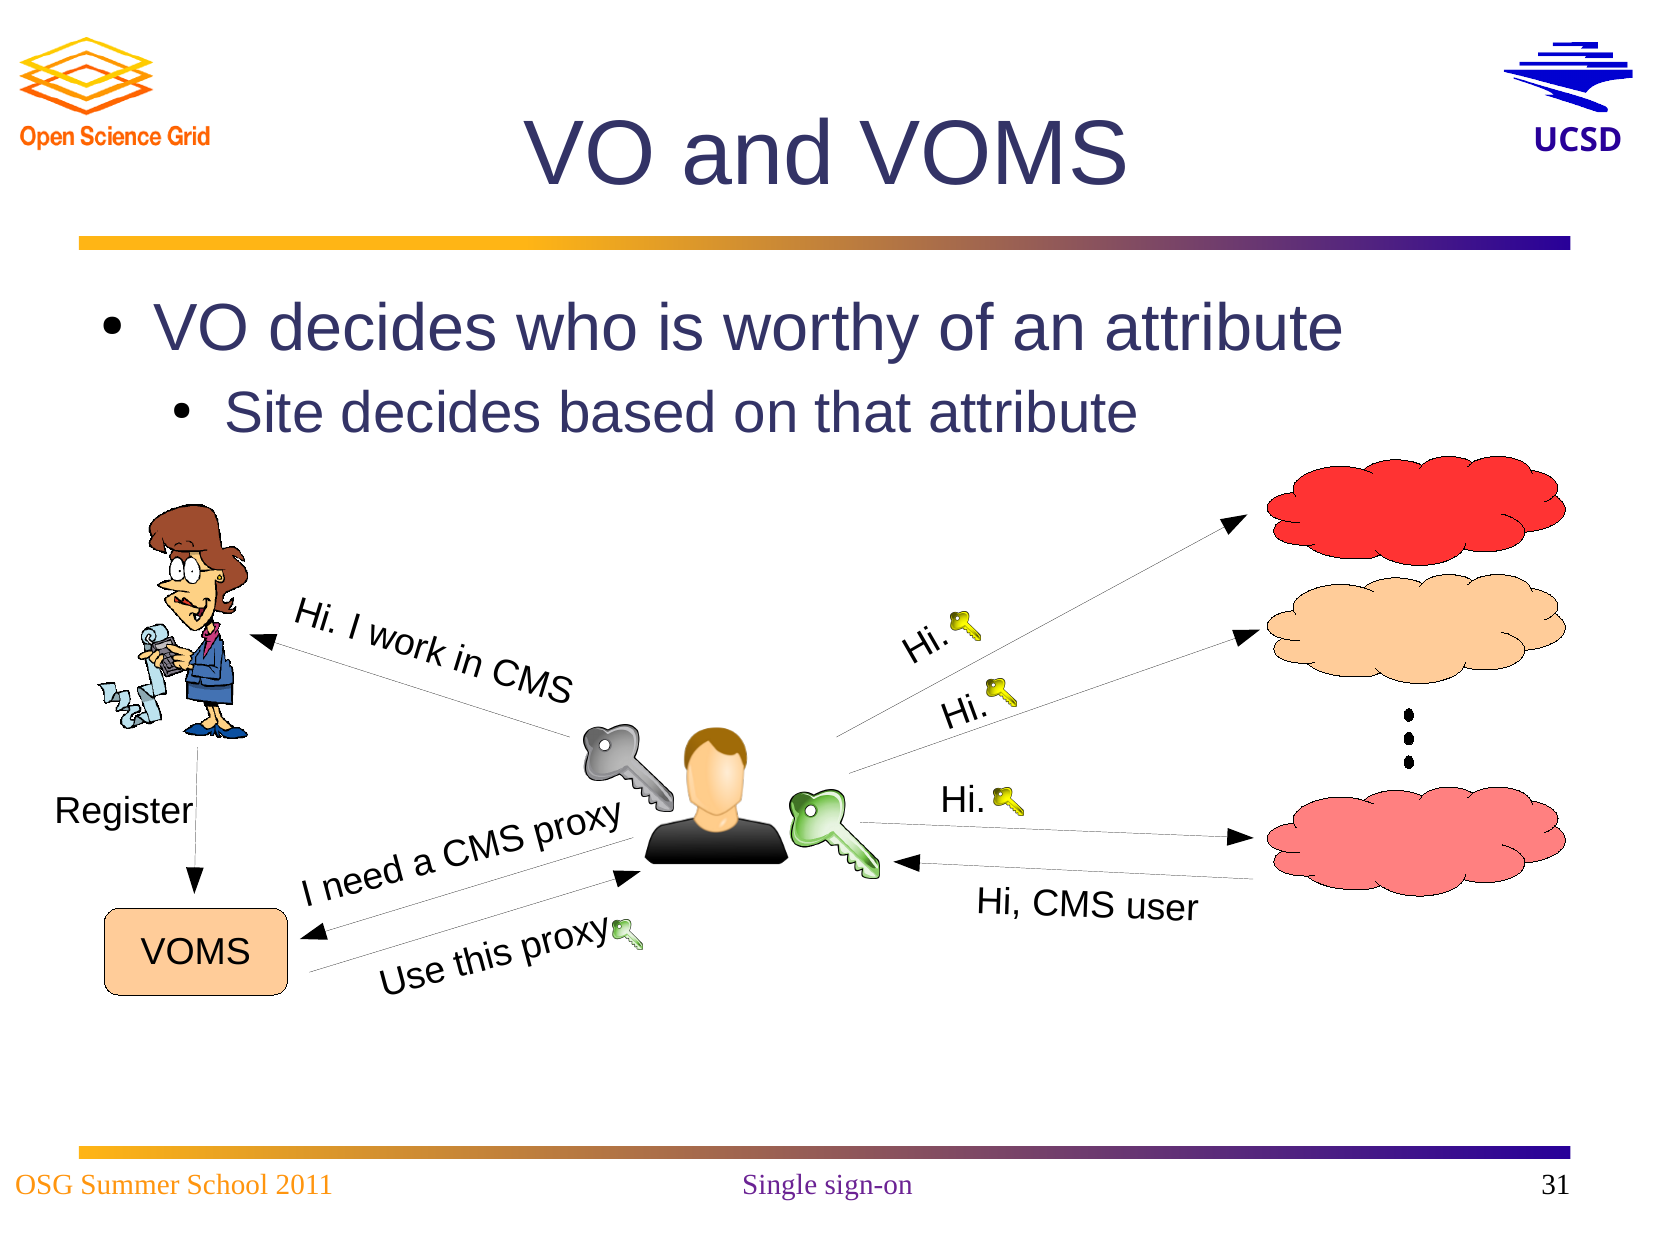

# VO and VOMS
VO decides who is worthy of an attribute
Site decides based on that attribute
Hi.
Hi. I work in CMS
Hi.
Hi.
Register
I need a CMS proxy
Hi, CMS user
VOMS
Use this proxy
OSG Summer School 2011
Single sign-on
31